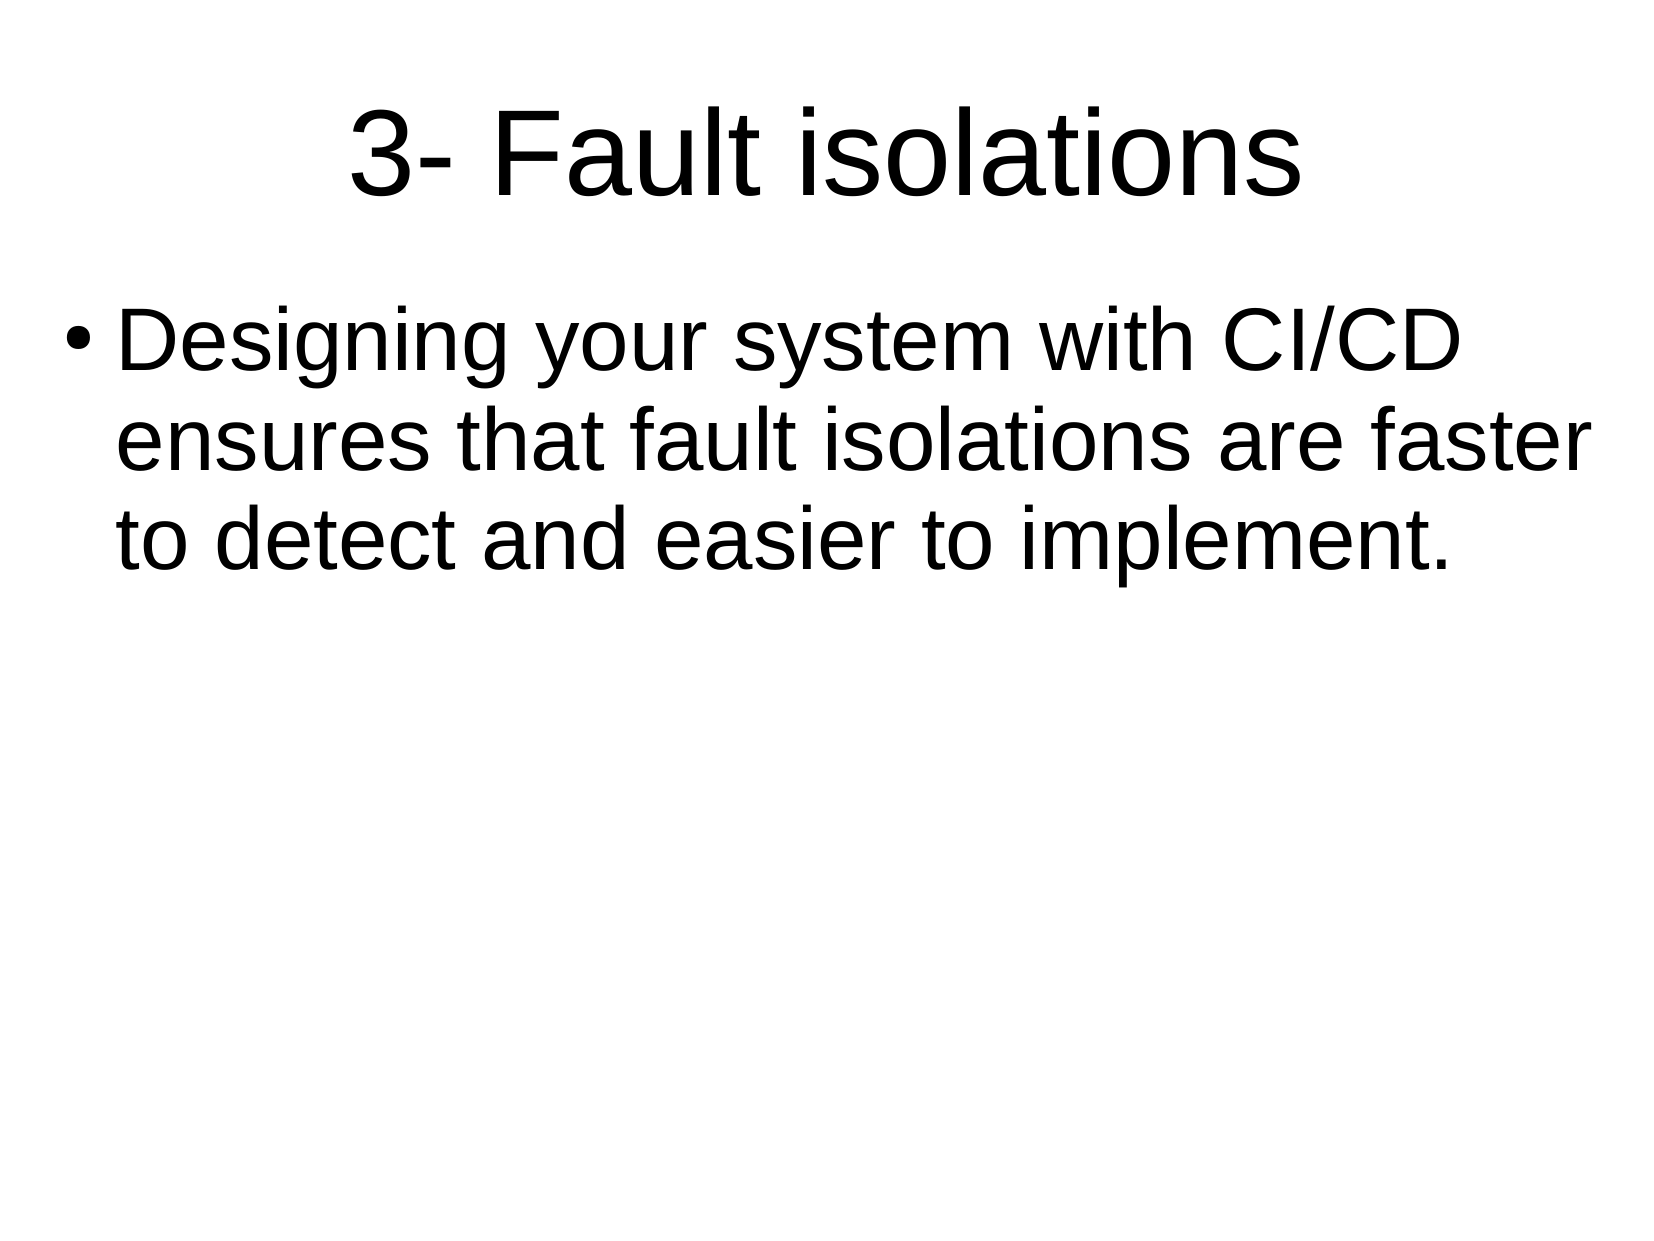

# 3- Fault isolations
Designing your system with CI/CD ensures that fault isolations are faster to detect and easier to implement.